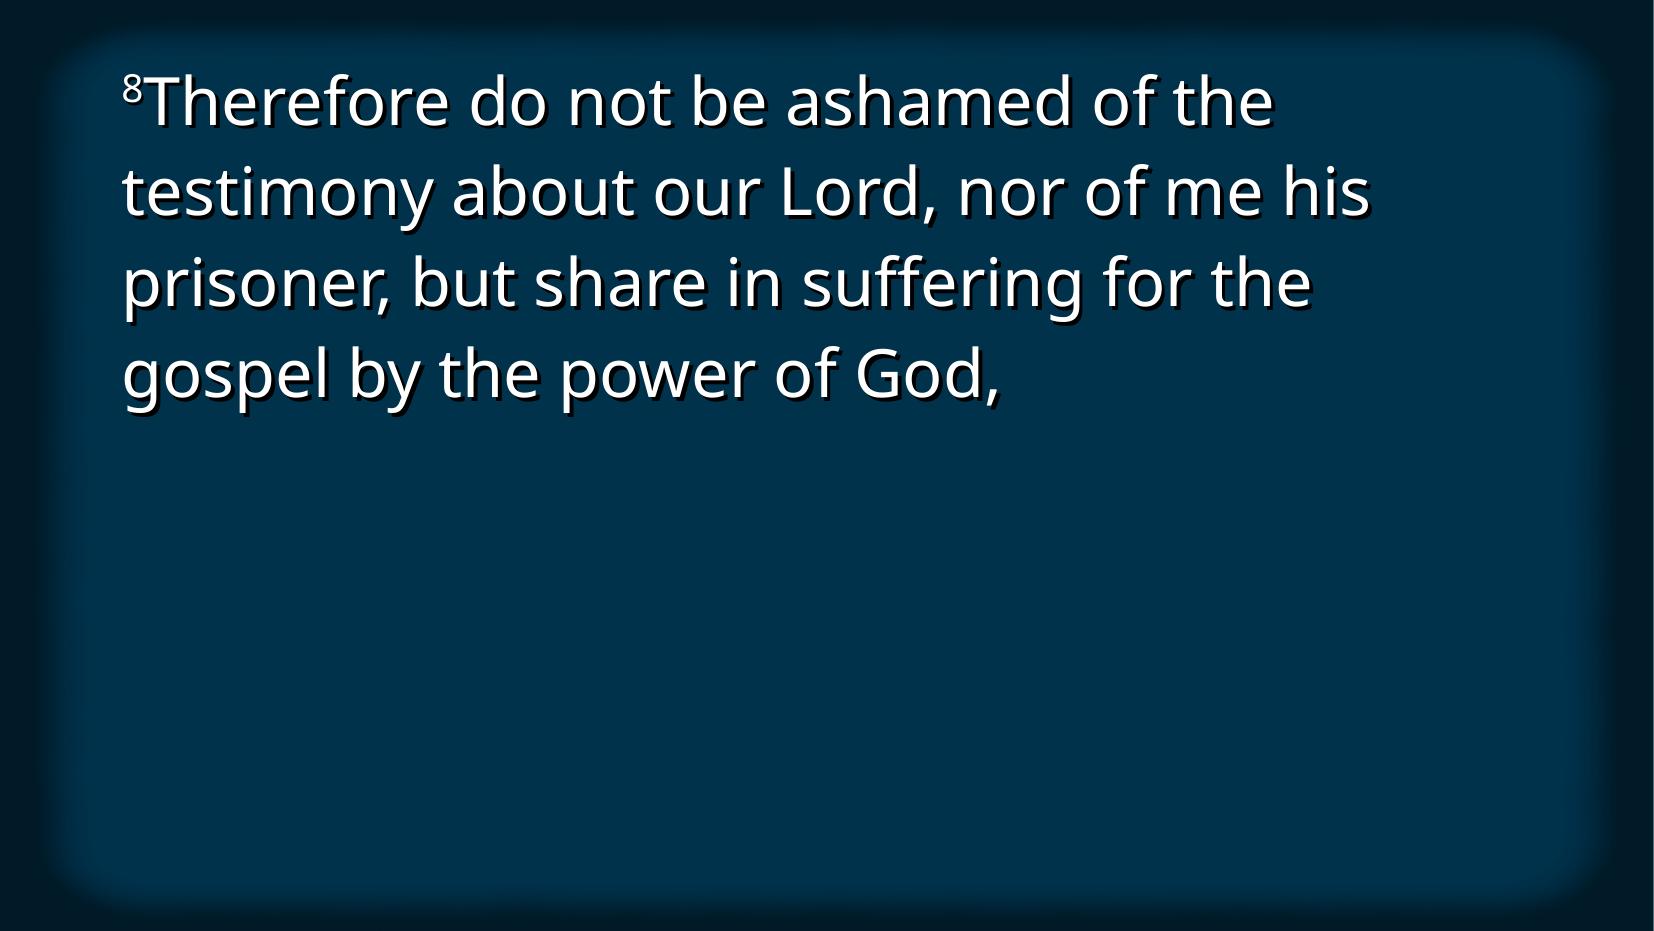

8Therefore do not be ashamed of the testimony about our Lord, nor of me his prisoner, but share in suffering for the gospel by the power of God,